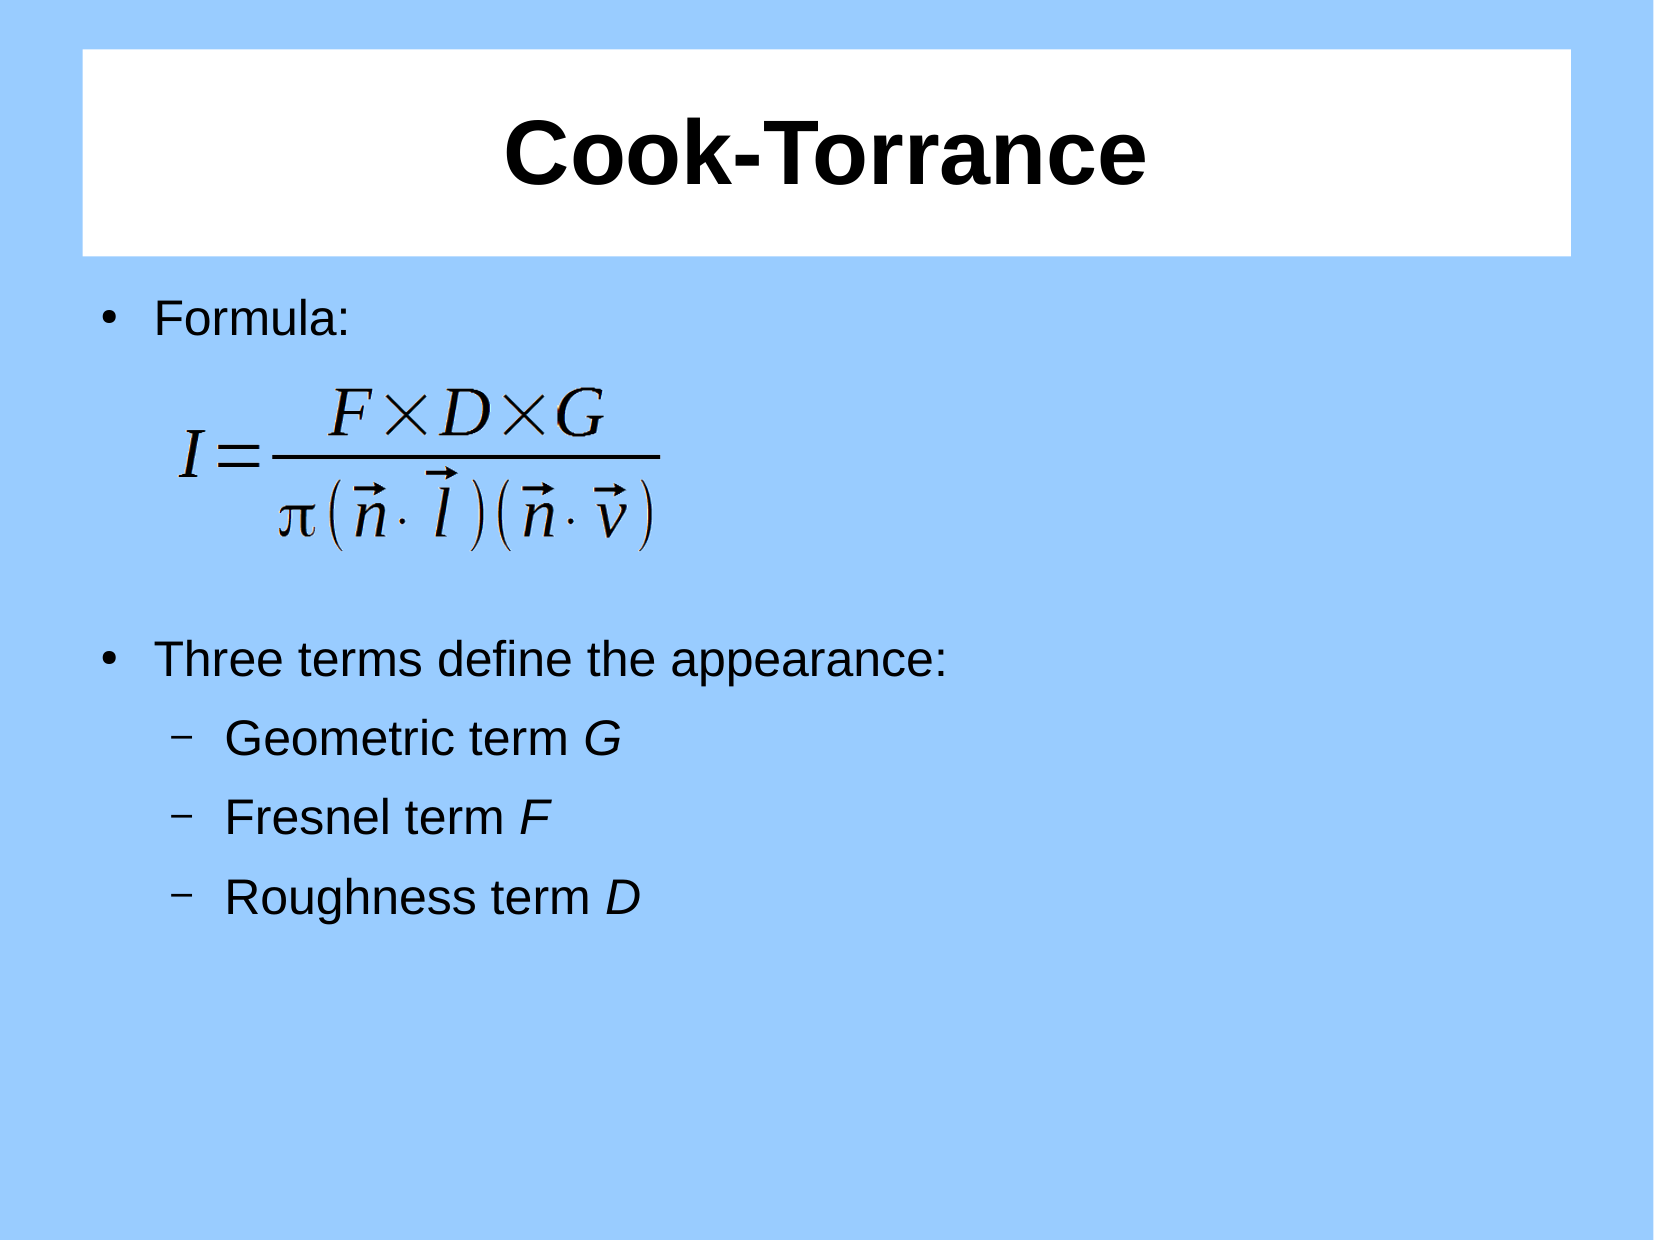

# Cook-Torrance
Formula:
Three terms define the appearance:
Geometric term G
Fresnel term F
Roughness term D